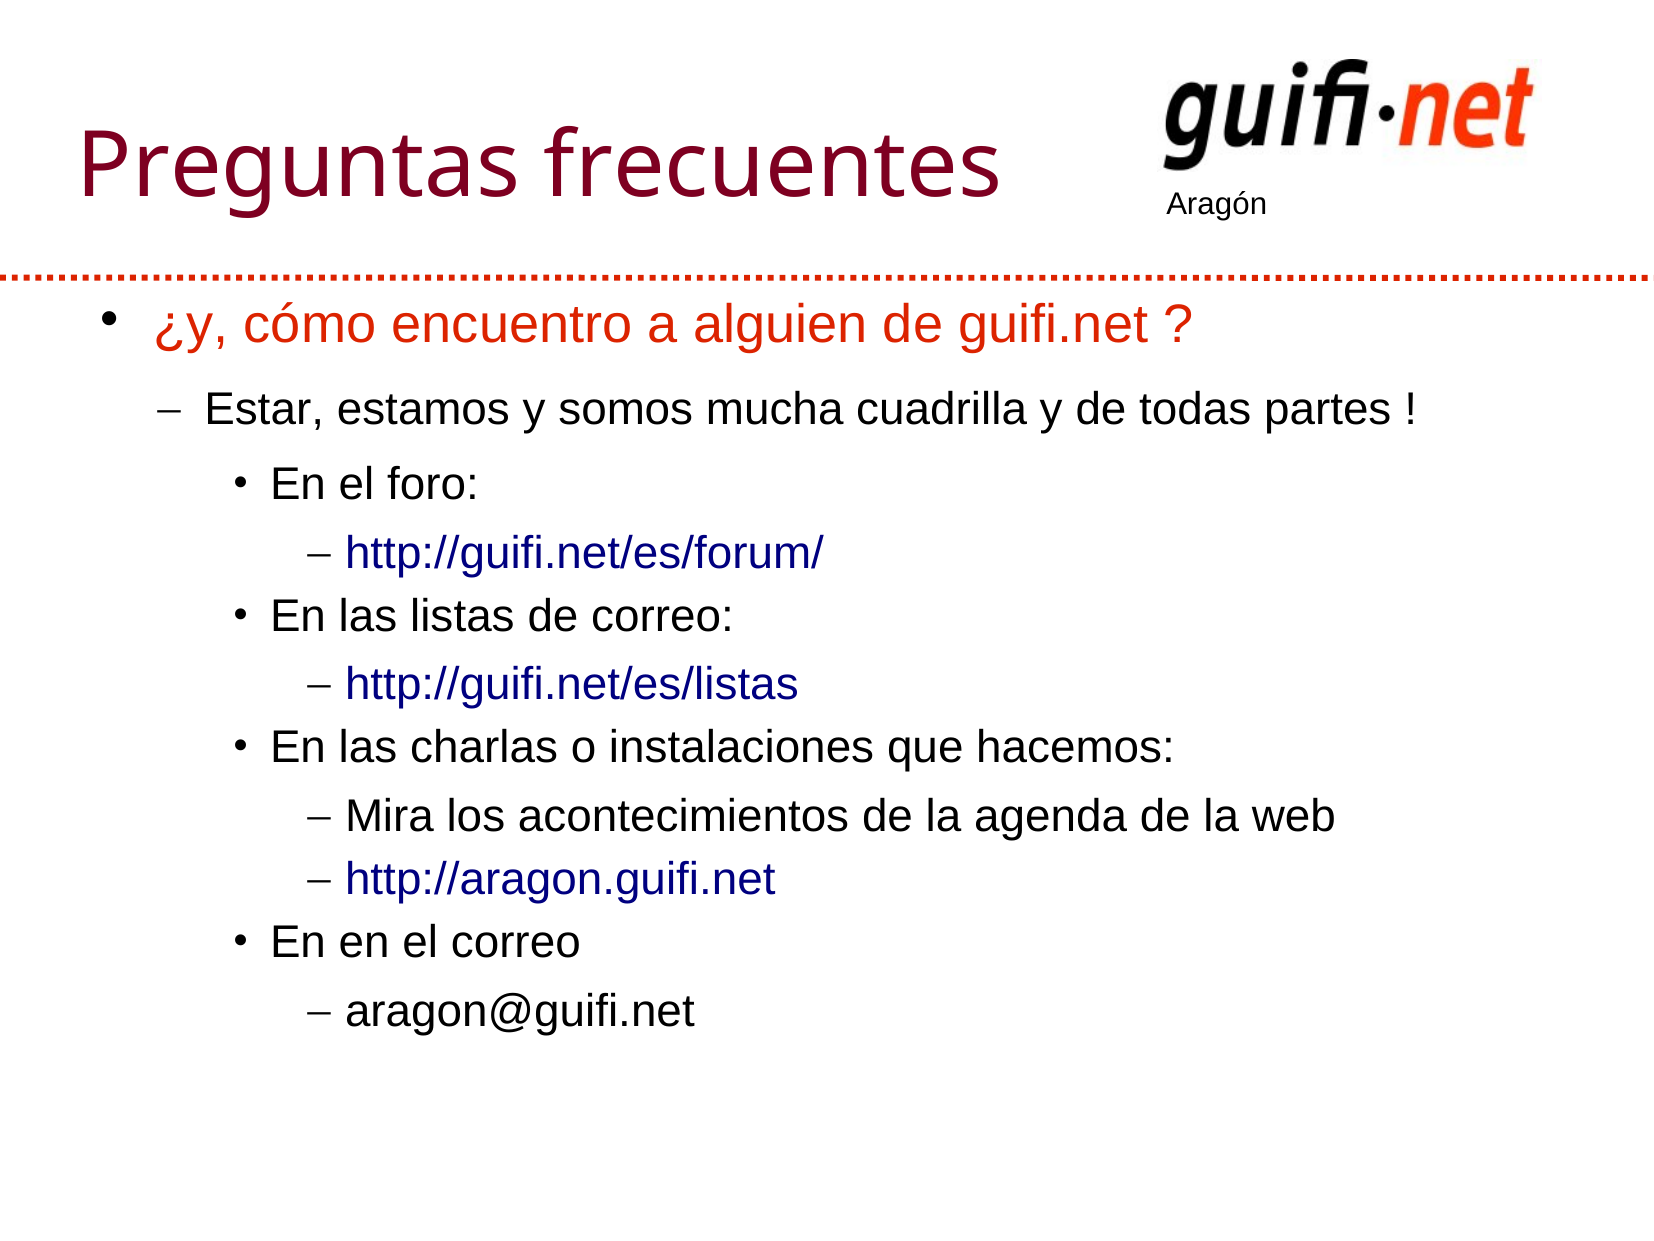

# Preguntas frecuentes
¿y, cómo encuentro a alguien de guifi.net ?
Estar, estamos y somos mucha cuadrilla y de todas partes !
En el foro:
http://guifi.net/es/forum/
En las listas de correo:
http://guifi.net/es/listas
En las charlas o instalaciones que hacemos:
Mira los acontecimientos de la agenda de la web
http://aragon.guifi.net
En en el correo
aragon@guifi.net